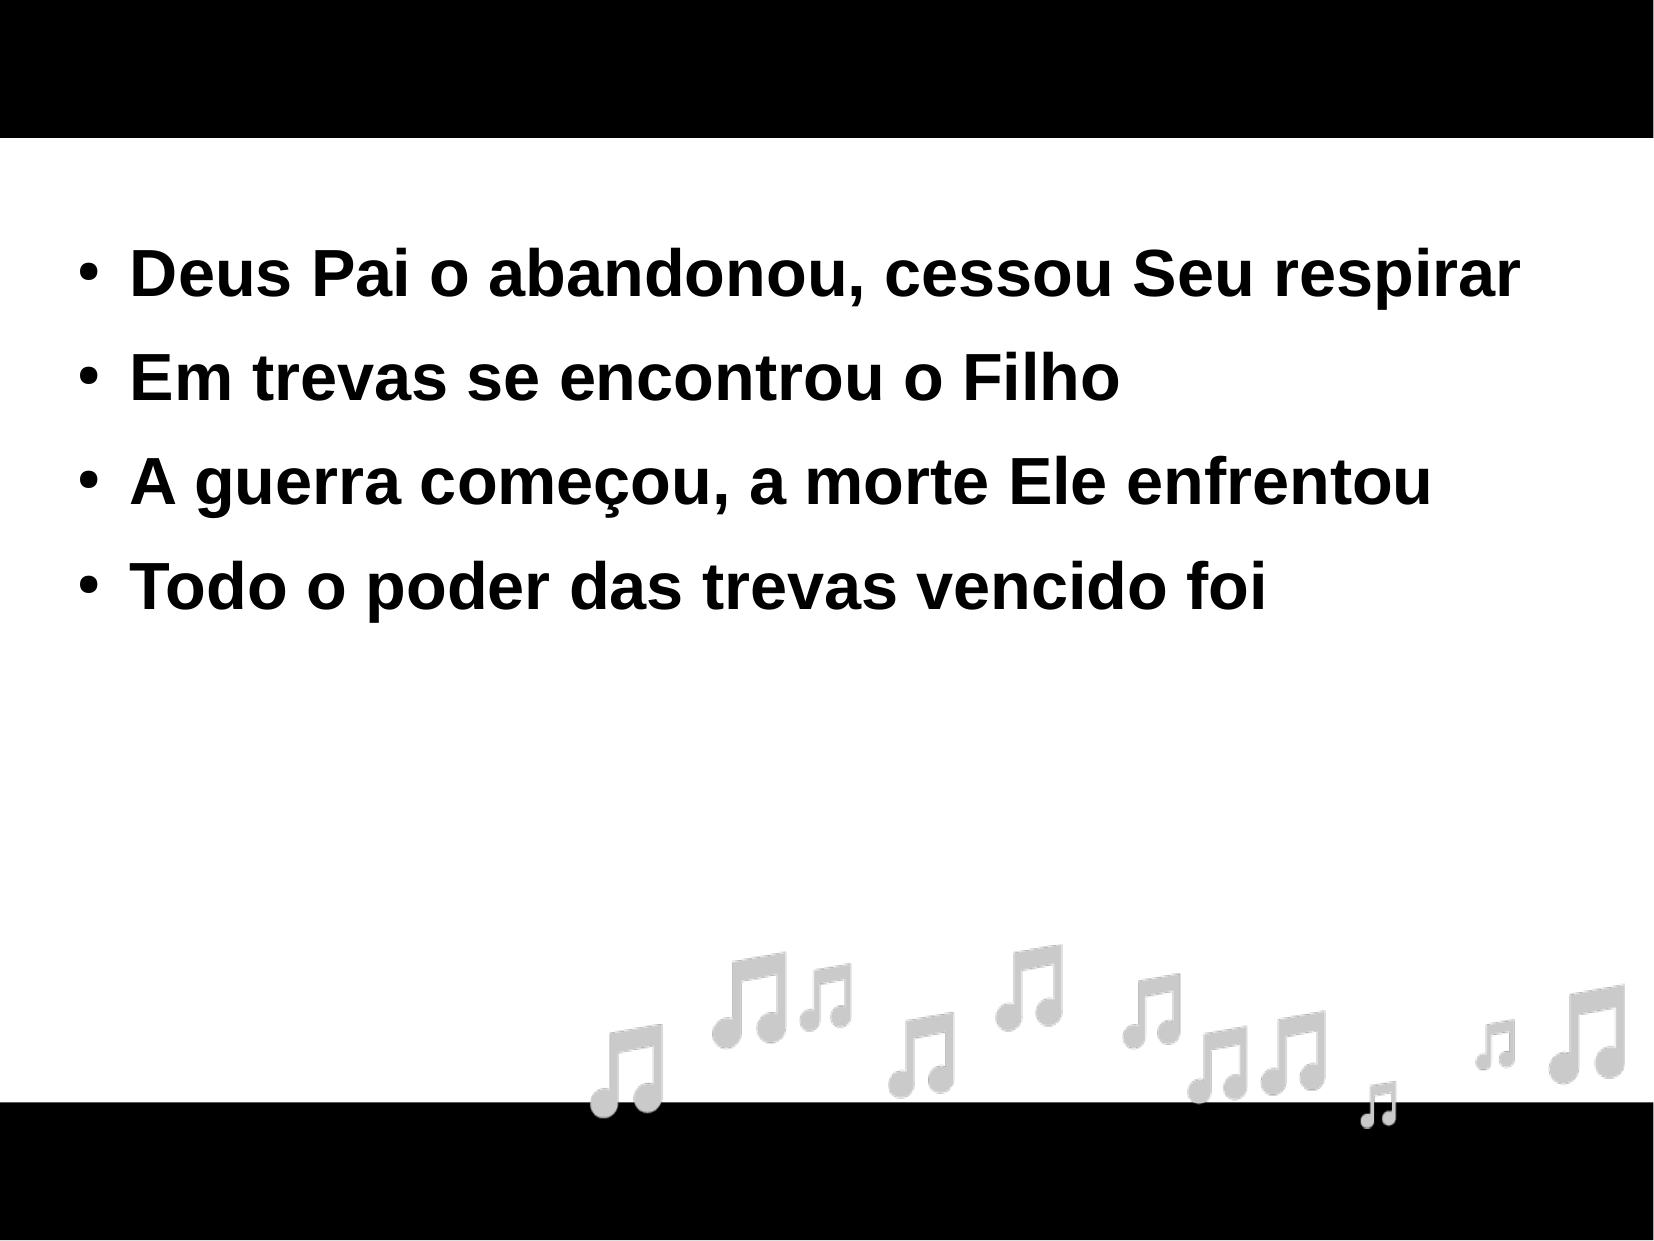

# Deus Pai o abandonou, cessou Seu respirar
Em trevas se encontrou o Filho
A guerra começou, a morte Ele enfrentou
Todo o poder das trevas vencido foi